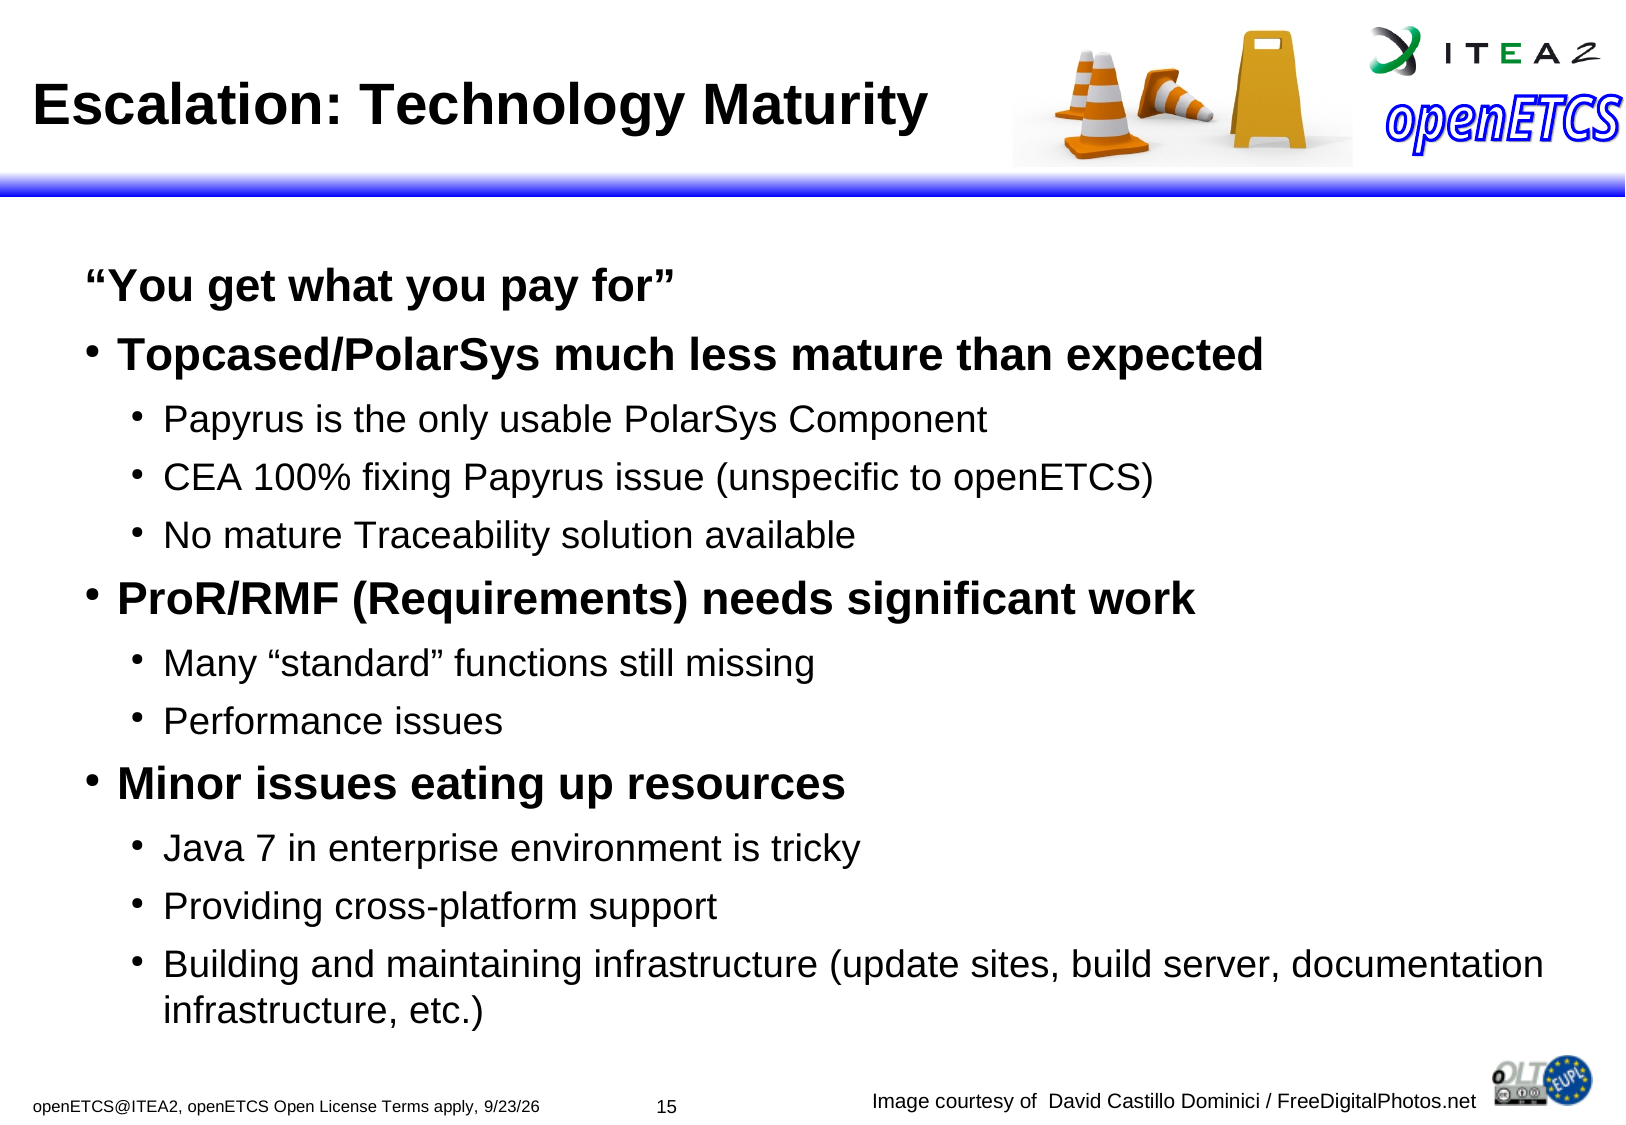

# Escalation: Technology Maturity
“You get what you pay for”
Topcased/PolarSys much less mature than expected
Papyrus is the only usable PolarSys Component
CEA 100% fixing Papyrus issue (unspecific to openETCS)
No mature Traceability solution available
ProR/RMF (Requirements) needs significant work
Many “standard” functions still missing
Performance issues
Minor issues eating up resources
Java 7 in enterprise environment is tricky
Providing cross-platform support
Building and maintaining infrastructure (update sites, build server, documentation infrastructure, etc.)
Image courtesy of David Castillo Dominici / FreeDigitalPhotos.net